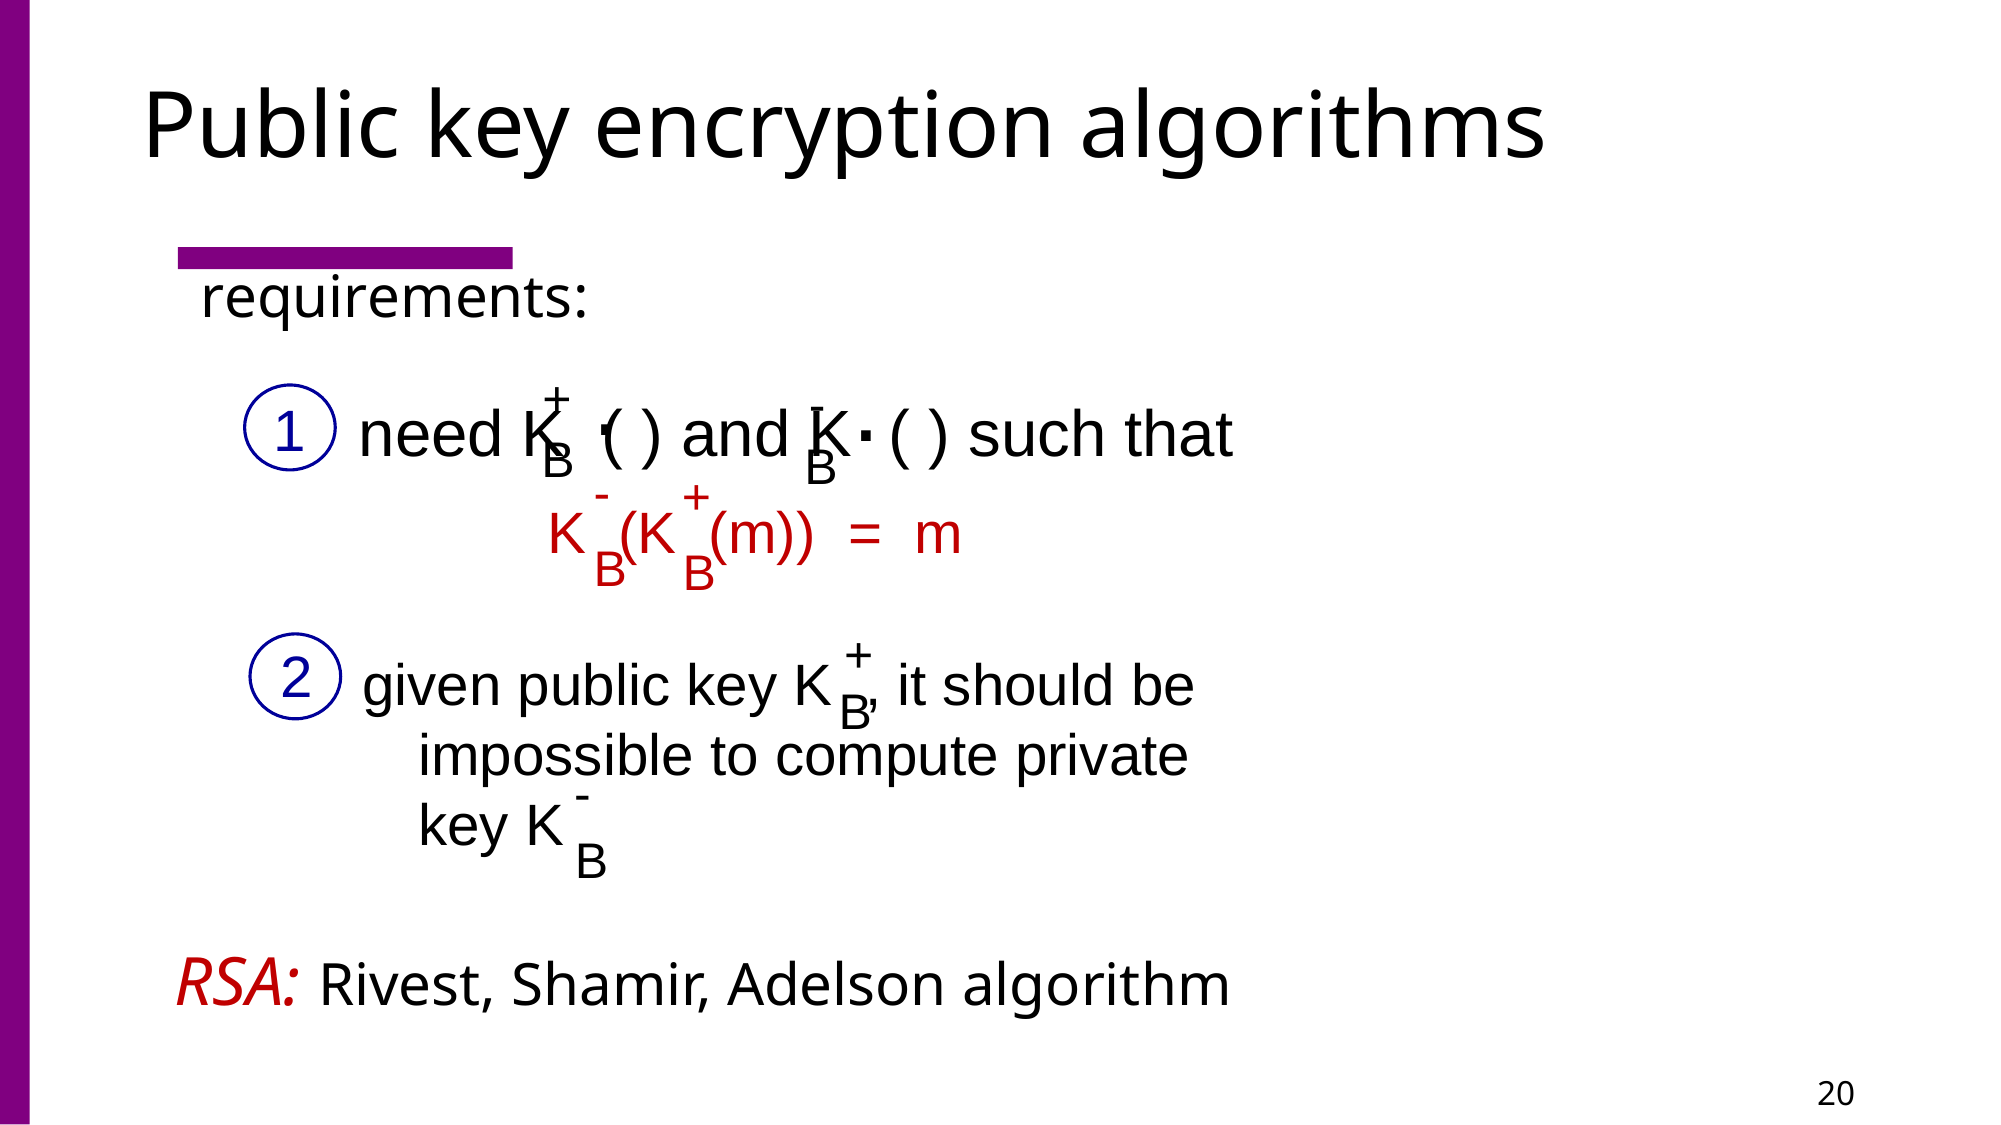

# Public key encryption algorithms
requirements:
.
.
+
-
need K ( ) and K ( ) such that
1
B
B
-
+
K (K (m)) = m
B
B
+
2
given public key K , it should be impossible to compute private key K
B
-
B
RSA: Rivest, Shamir, Adelson algorithm